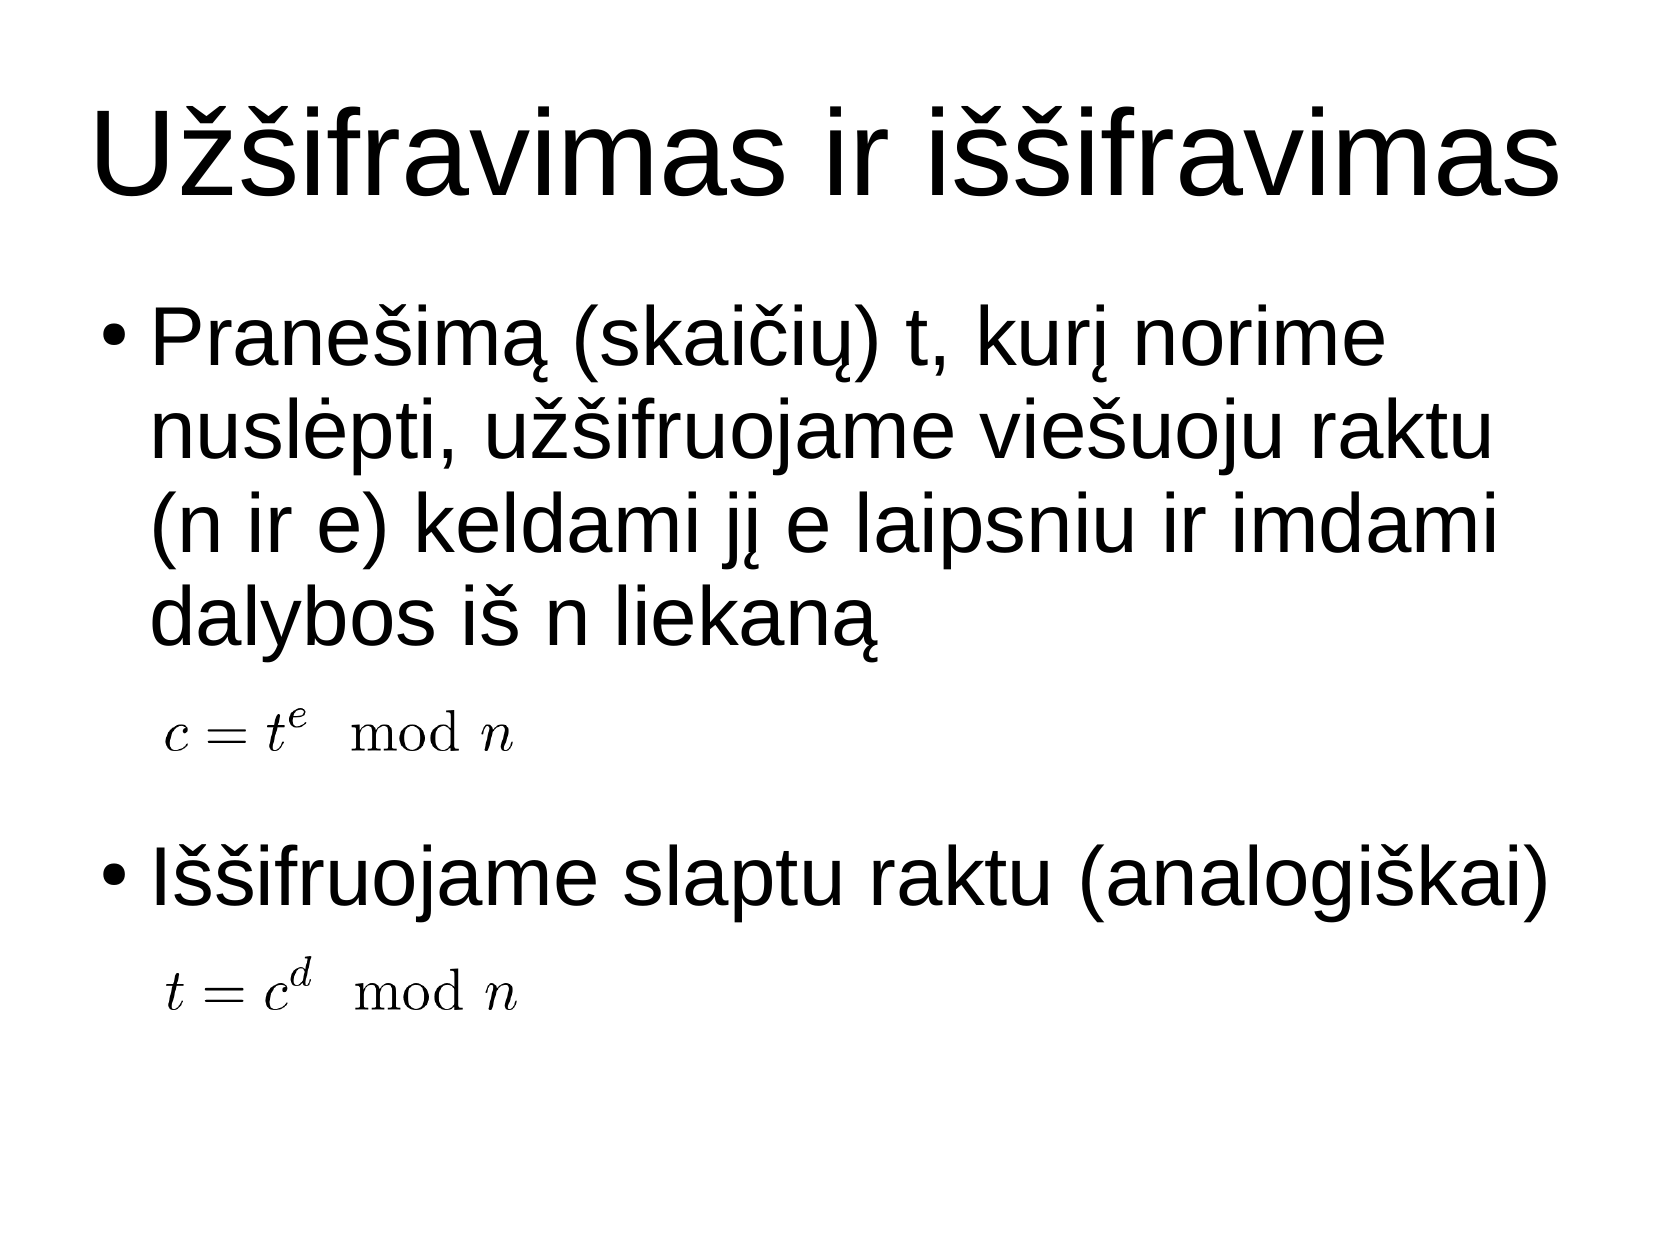

# Užšifravimas ir iššifravimas
Pranešimą (skaičių) t, kurį norime nuslėpti, užšifruojame viešuoju raktu (n ir e) keldami jį e laipsniu ir imdami dalybos iš n liekaną
Iššifruojame slaptu raktu (analogiškai)